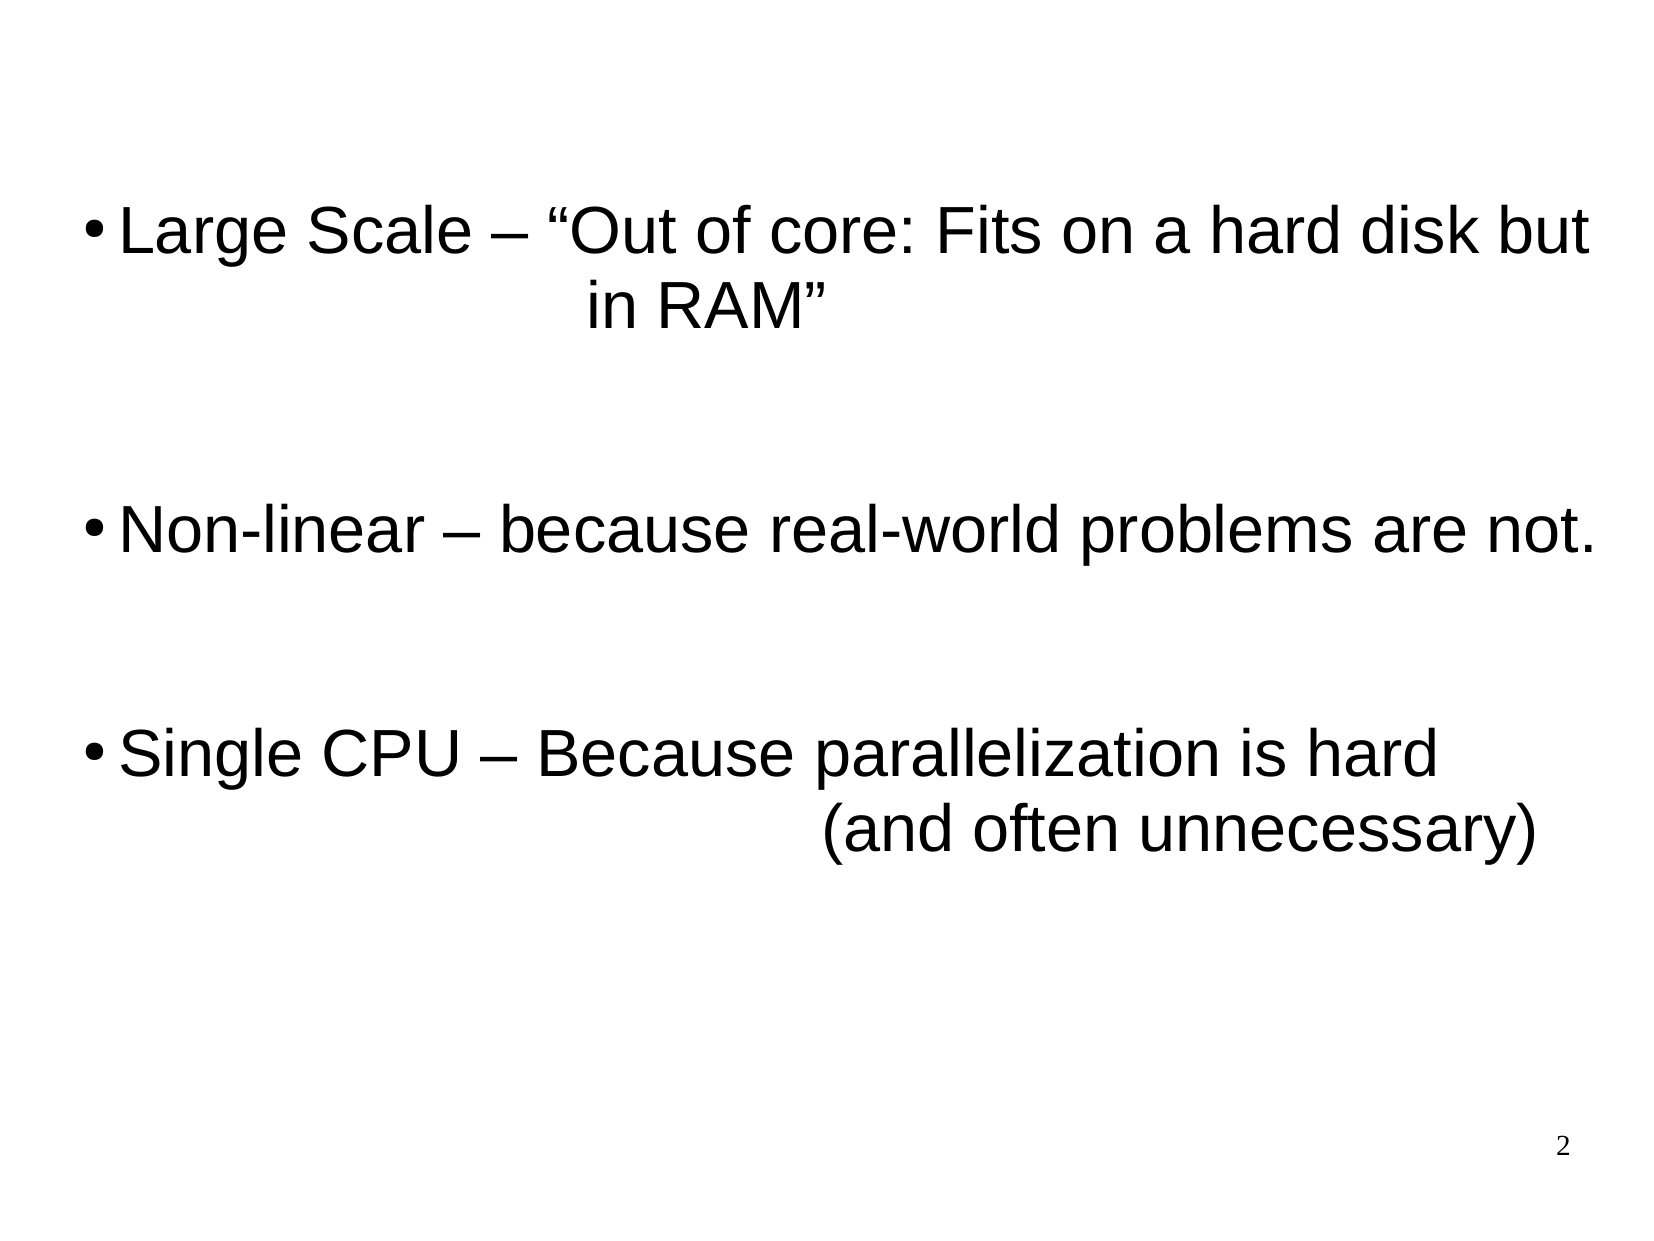

# Large Scale – “Out of core: Fits on a hard disk but 						 in RAM”
Non-linear – because real-world problems are not.
Single CPU – Because parallelization is hard
 (and often unnecessary)
2